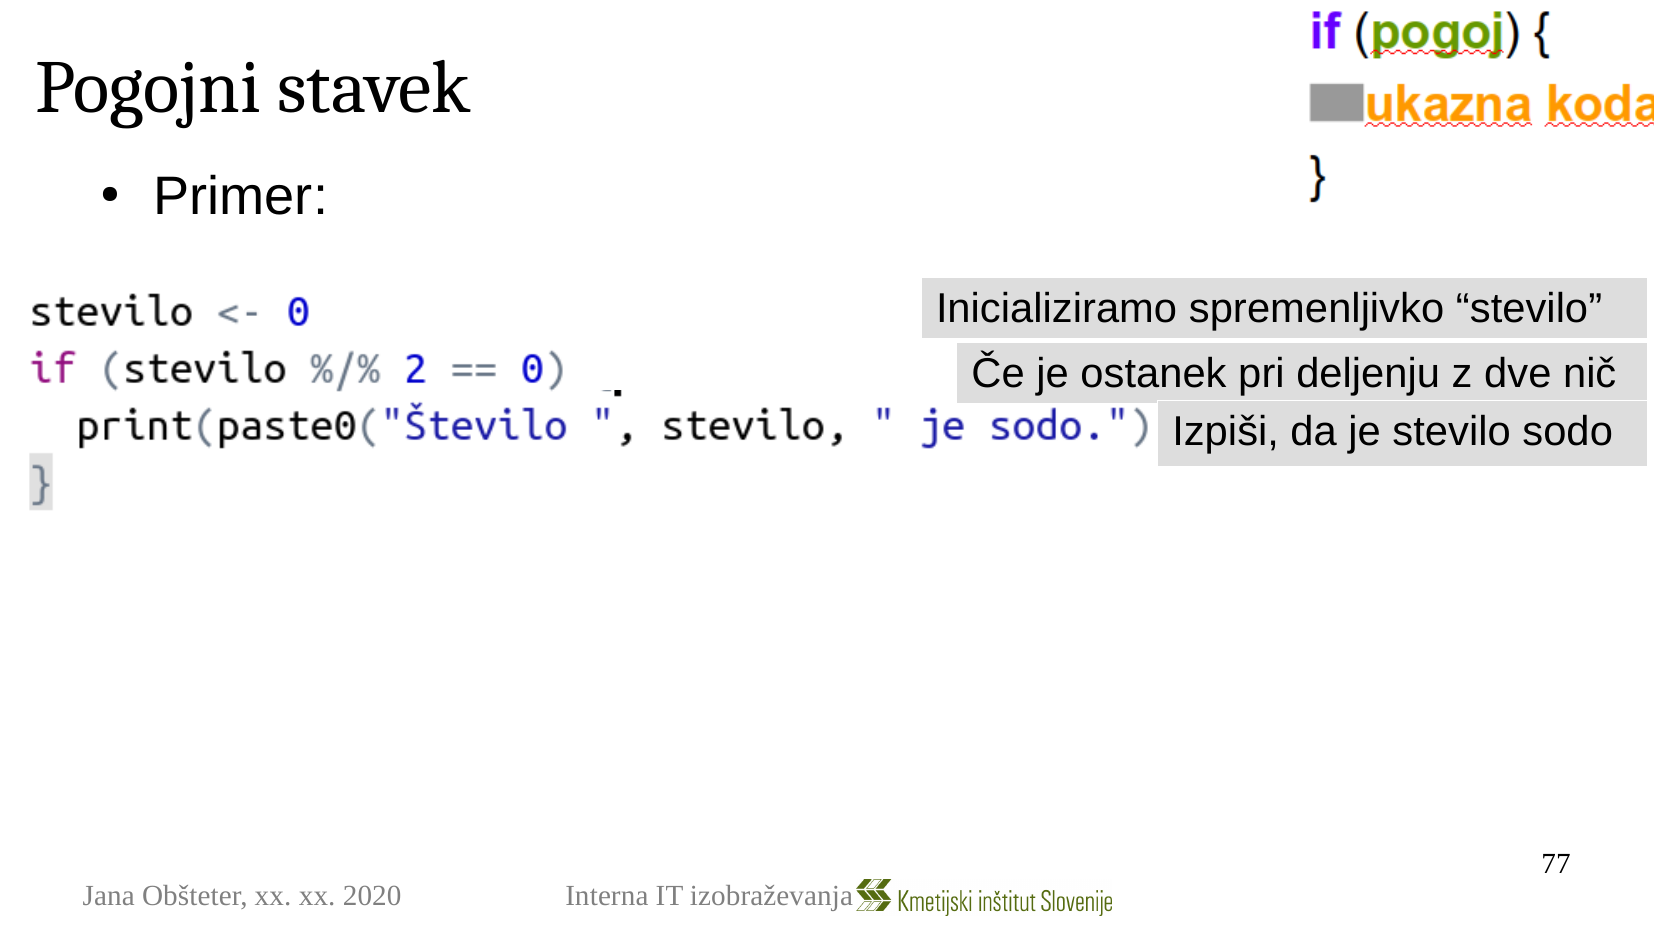

# Pogojni stavek
Primer:
Inicializiramo spremenljivko “stevilo”
Če je ostanek pri deljenju z dve nič
Izpiši, da je stevilo sodo
77